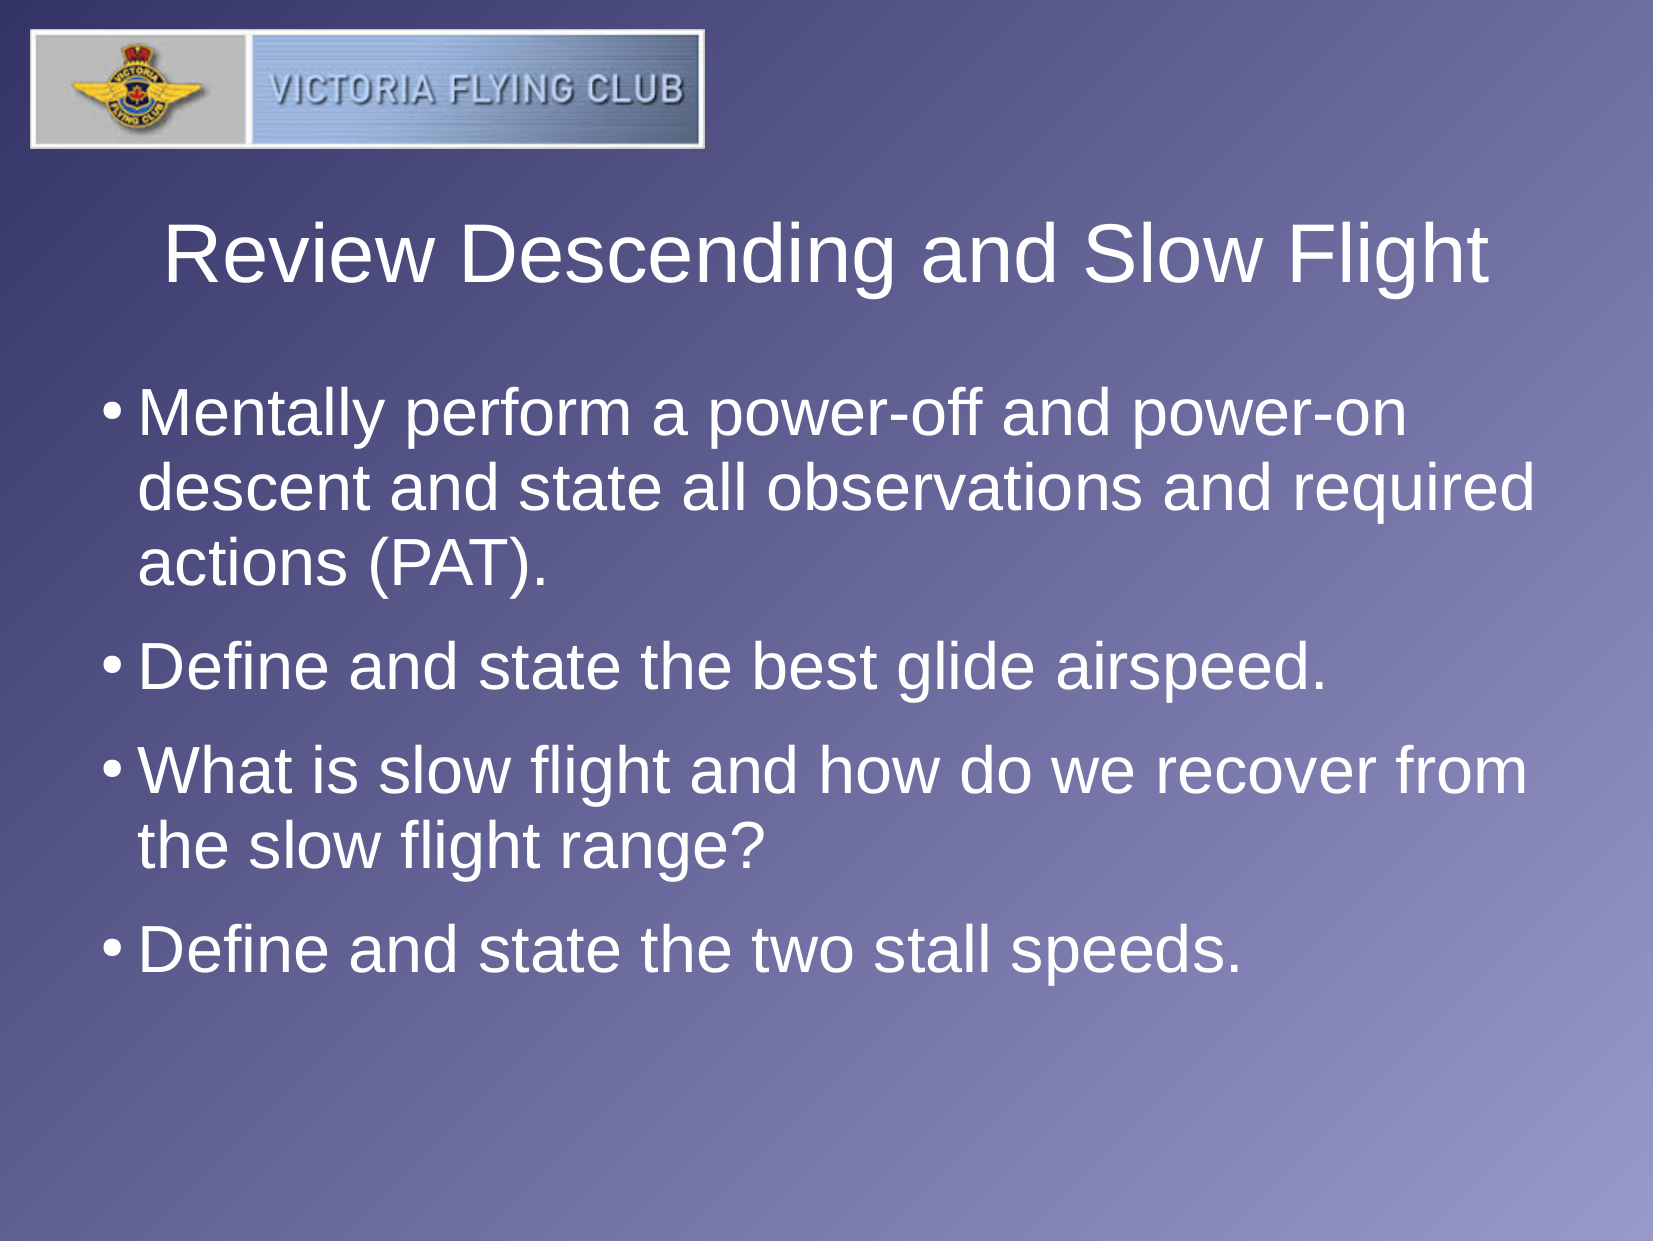

# Review Descending and Slow Flight
Mentally perform a power-off and power-on descent and state all observations and required actions (PAT).
Define and state the best glide airspeed.
What is slow flight and how do we recover from the slow flight range?
Define and state the two stall speeds.